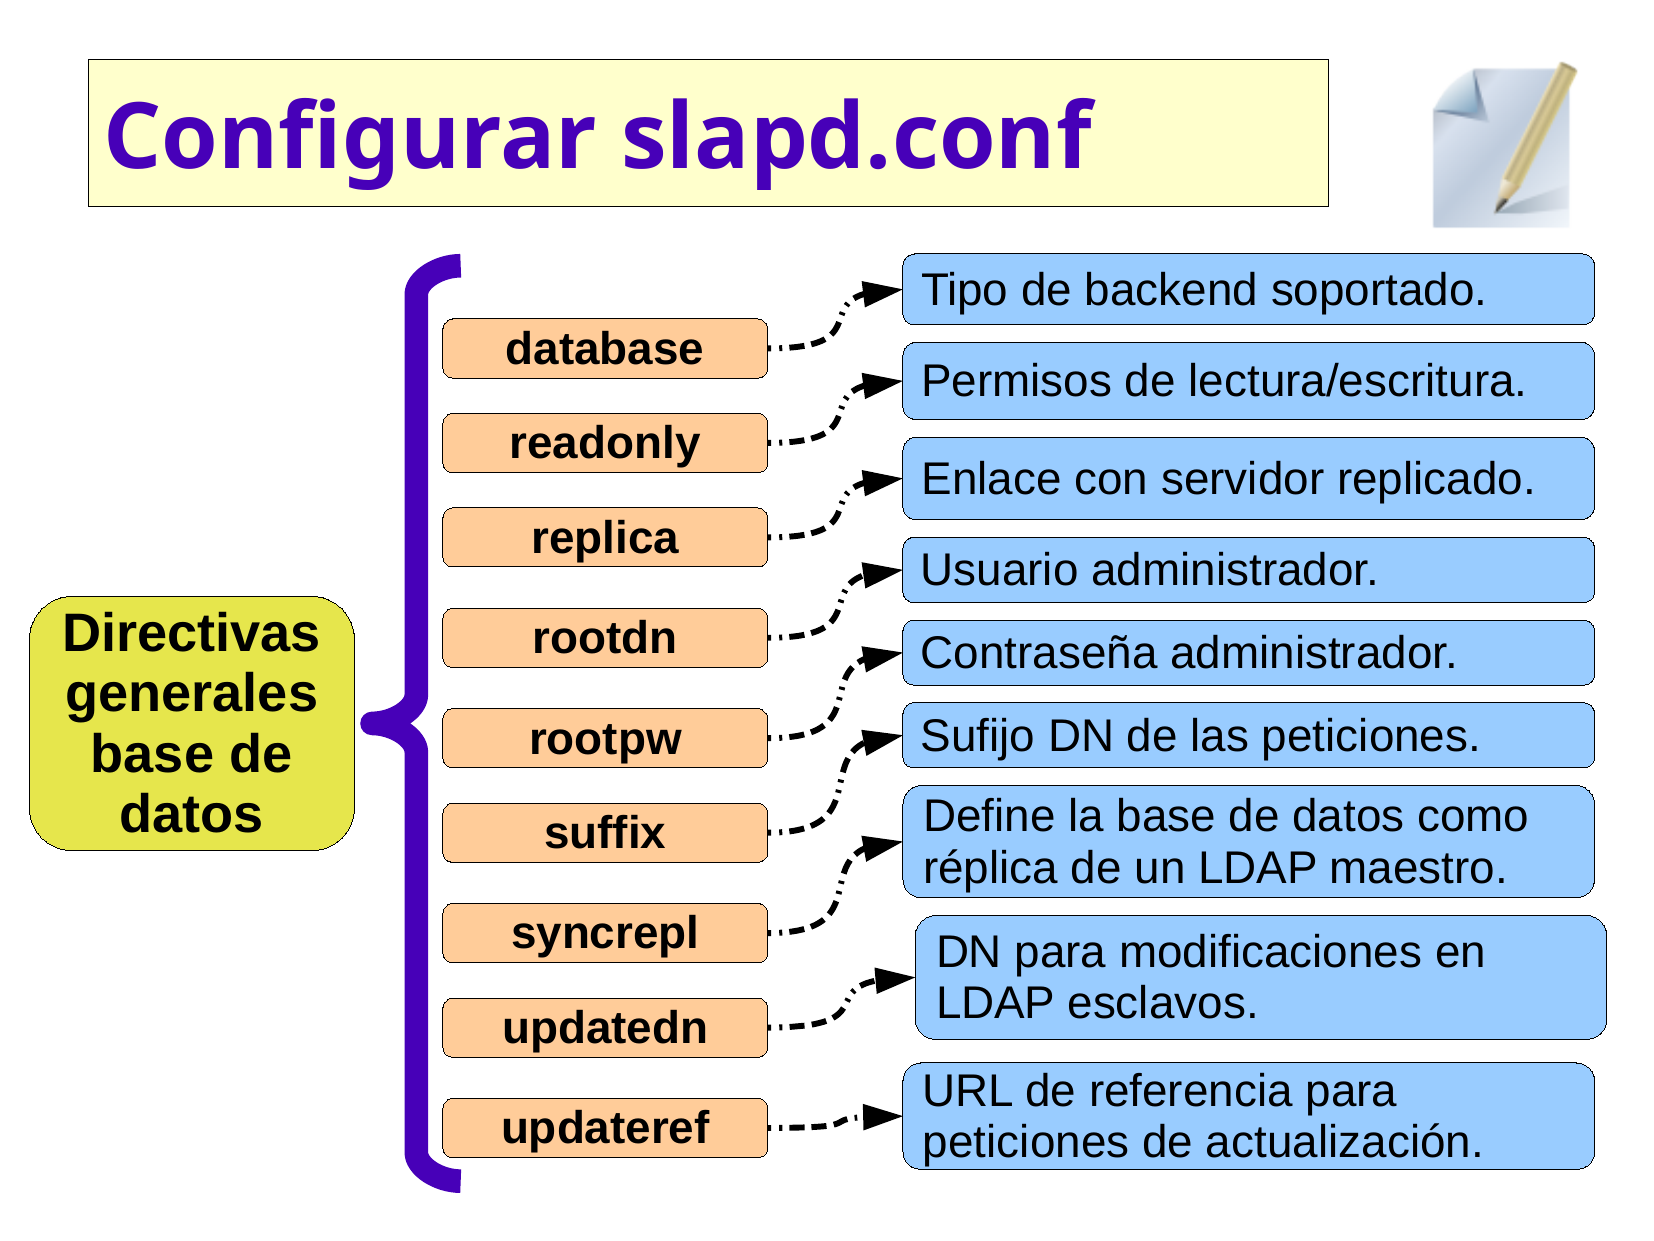

Configurar slapd.conf
Tipo de backend soportado.
database
Permisos de lectura/escritura.
readonly
Enlace con servidor replicado.
replica
Usuario administrador.
Directivas generales base de datos
rootdn
Contraseña administrador.
Sufijo DN de las peticiones.
rootpw
Define la base de datos como réplica de un LDAP maestro.
suffix
syncrepl
DN para modificaciones en LDAP esclavos.
updatedn
URL de referencia para peticiones de actualización.
updateref